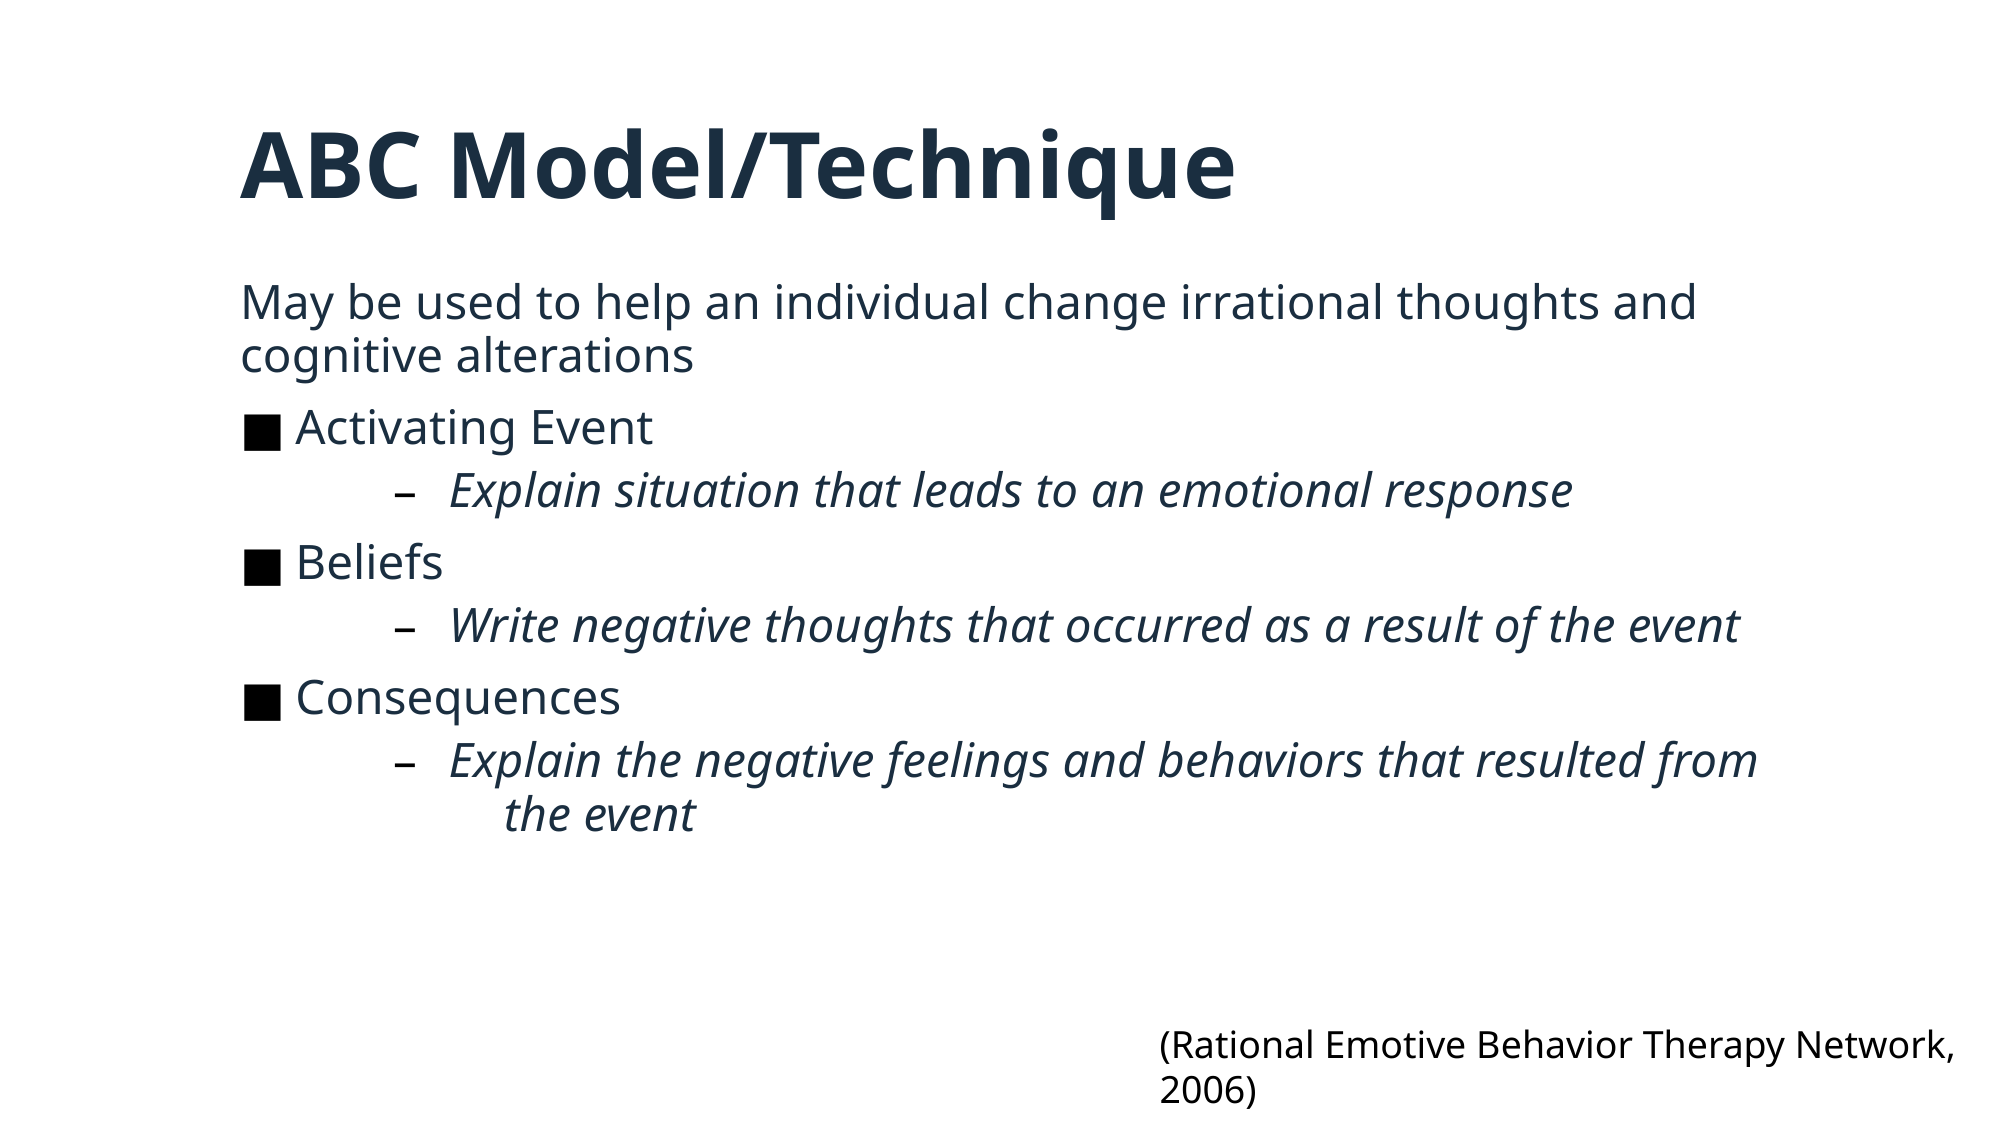

# ABC Model/Technique
May be used to help an individual change irrational thoughts and cognitive alterations
Activating Event
Explain situation that leads to an emotional response
Beliefs
Write negative thoughts that occurred as a result of the event
Consequences
Explain the negative feelings and behaviors that resulted from the event
(Rational Emotive Behavior Therapy Network, 2006)